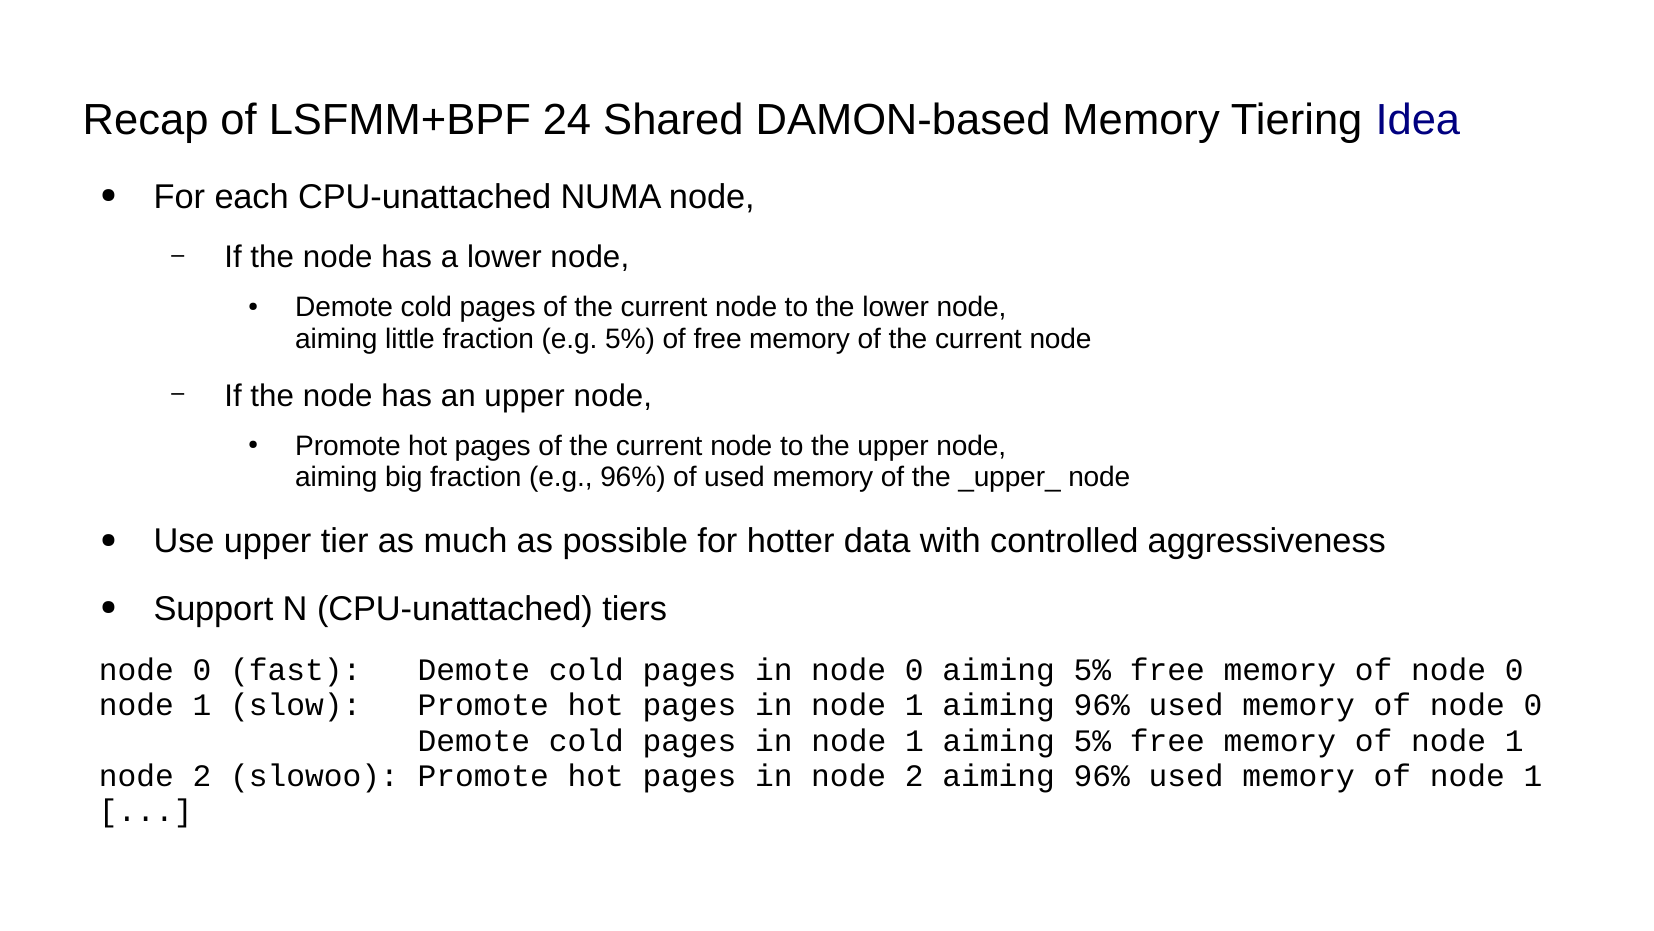

# Recap of LSFMM+BPF 24 Shared DAMON-based Memory Tiering Idea
For each CPU-unattached NUMA node,
If the node has a lower node,
Demote cold pages of the current node to the lower node,
aiming little fraction (e.g. 5%) of free memory of the current node
If the node has an upper node,
Promote hot pages of the current node to the upper node,
aiming big fraction (e.g., 96%) of used memory of the _upper_ node
Use upper tier as much as possible for hotter data with controlled aggressiveness
Support N (CPU-unattached) tiers
node 0 (fast): Demote cold pages in node 0 aiming 5% free memory of node 0
node 1 (slow): Promote hot pages in node 1 aiming 96% used memory of node 0
 Demote cold pages in node 1 aiming 5% free memory of node 1
node 2 (slowoo): Promote hot pages in node 2 aiming 96% used memory of node 1
[...]